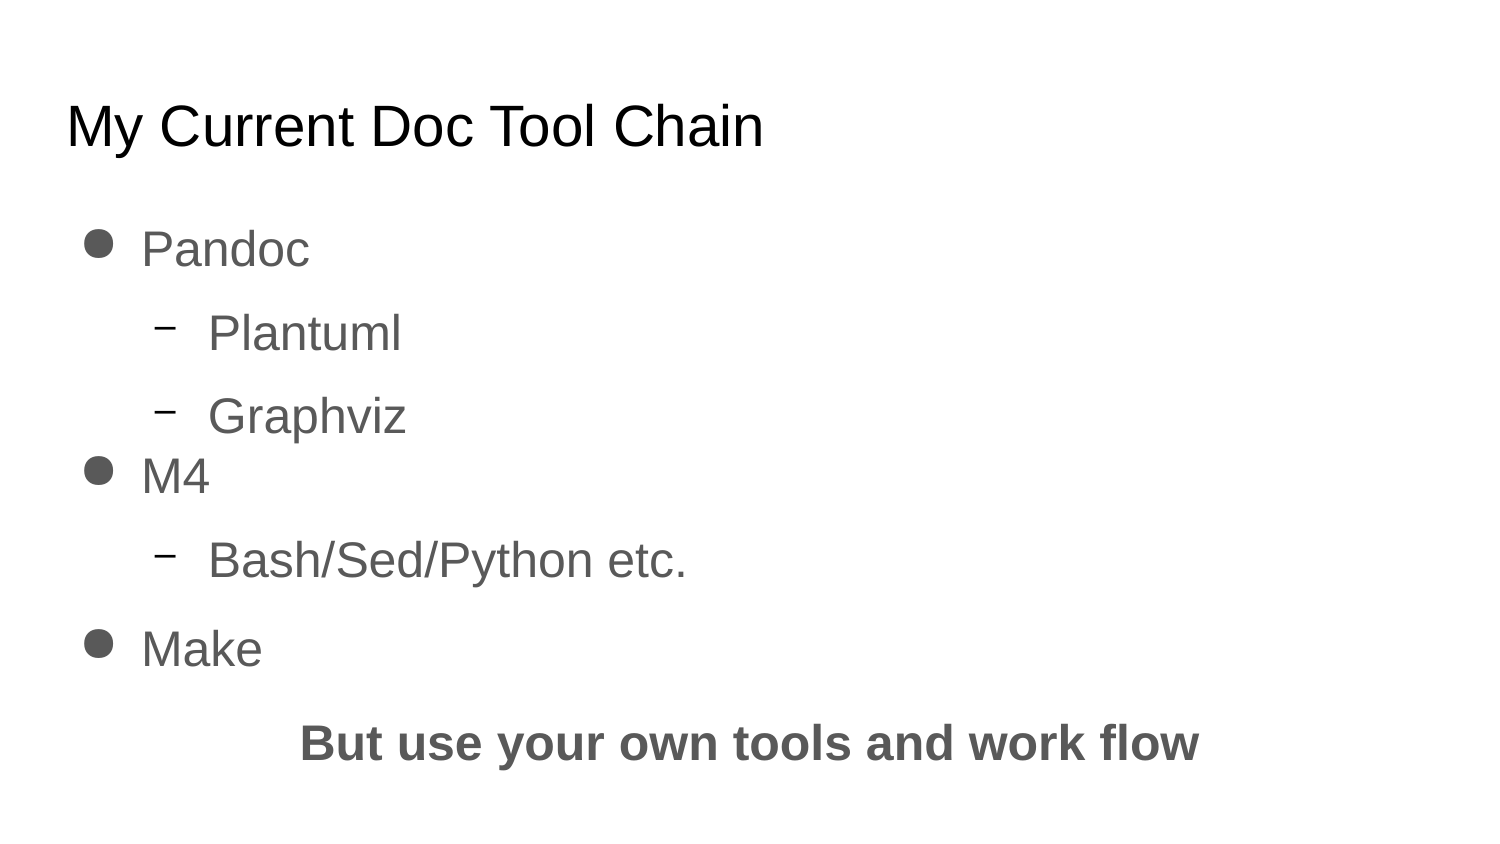

# My Current Doc Tool Chain
Pandoc
Plantuml
Graphviz
M4
Bash/Sed/Python etc.
Make
But use your own tools and work flow